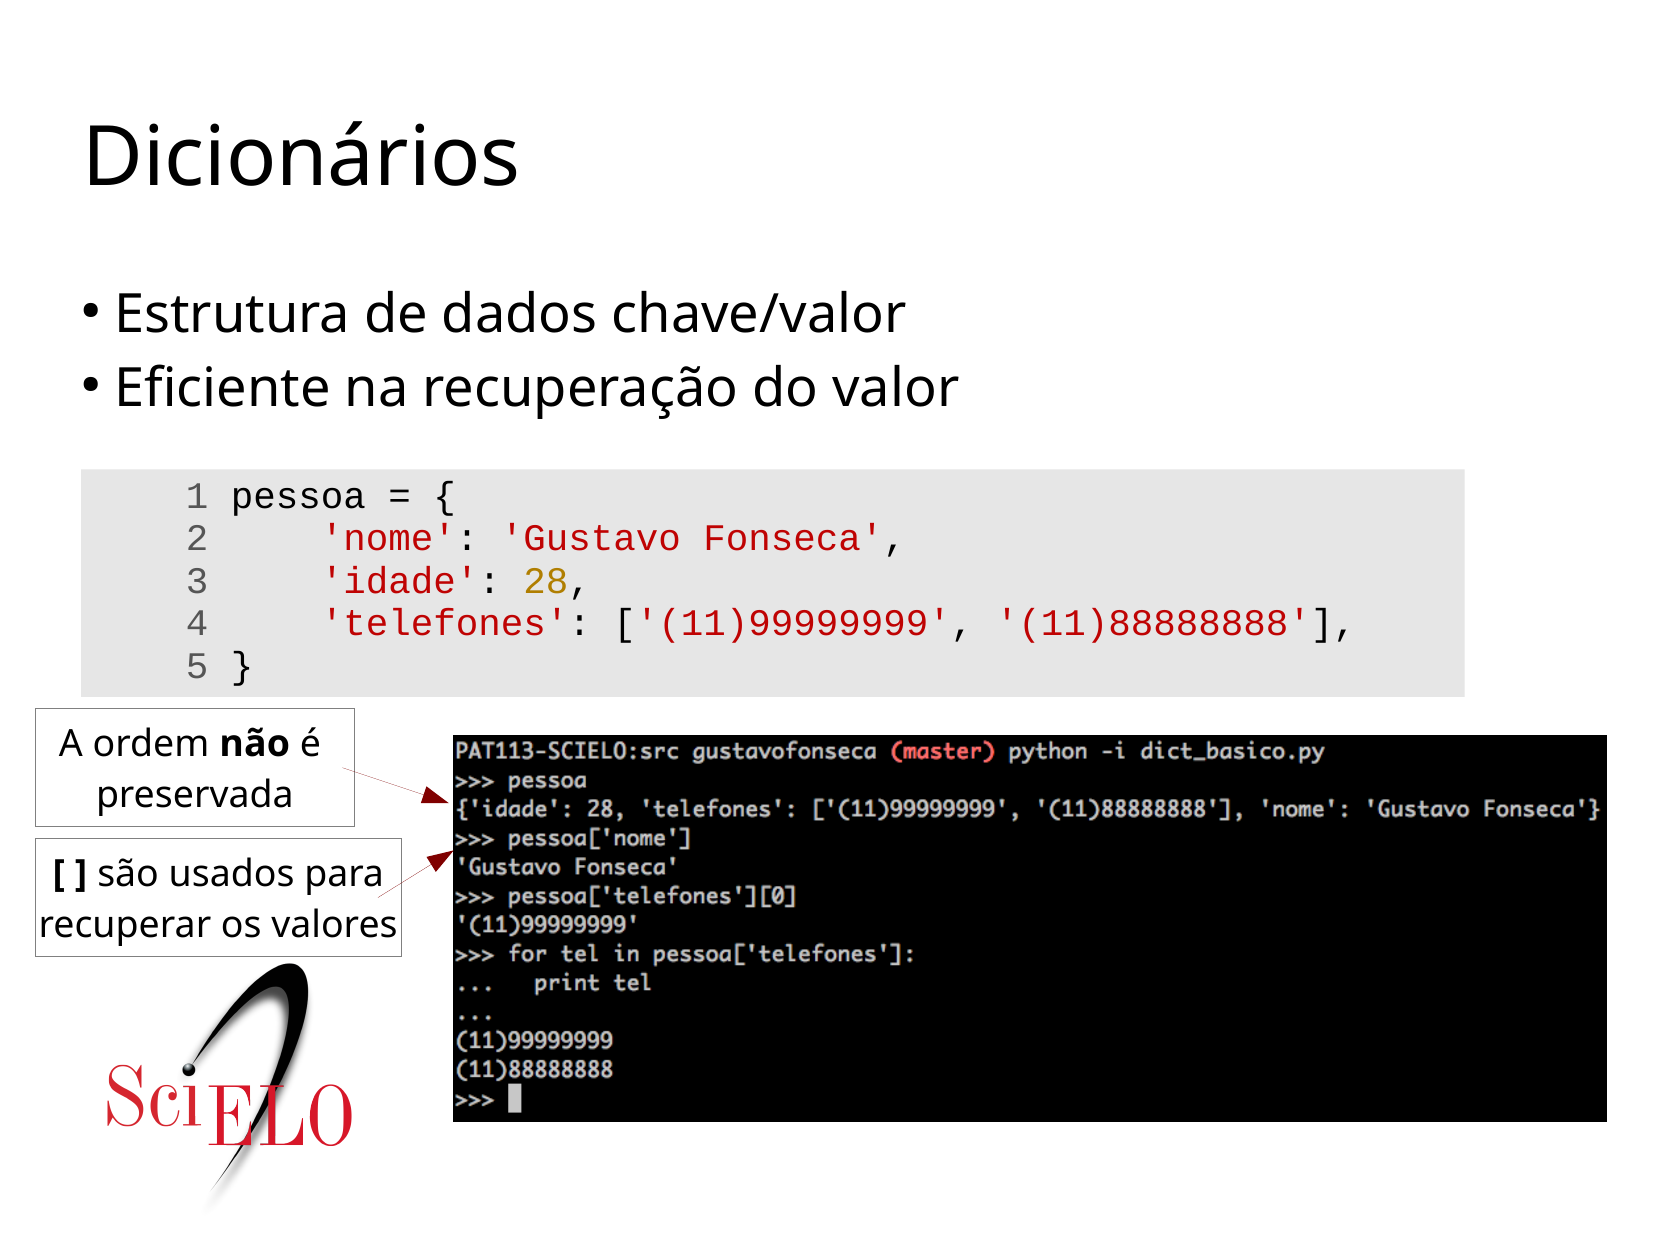

# Dicionários
 Estrutura de dados chave/valor
 Eficiente na recuperação do valor
 1 pessoa = {
 2 'nome': 'Gustavo Fonseca',
 3 'idade': 28,
 4 'telefones': ['(11)99999999', '(11)88888888'],
 5 }
A ordem não é
preservada
[ ] são usados para
recuperar os valores